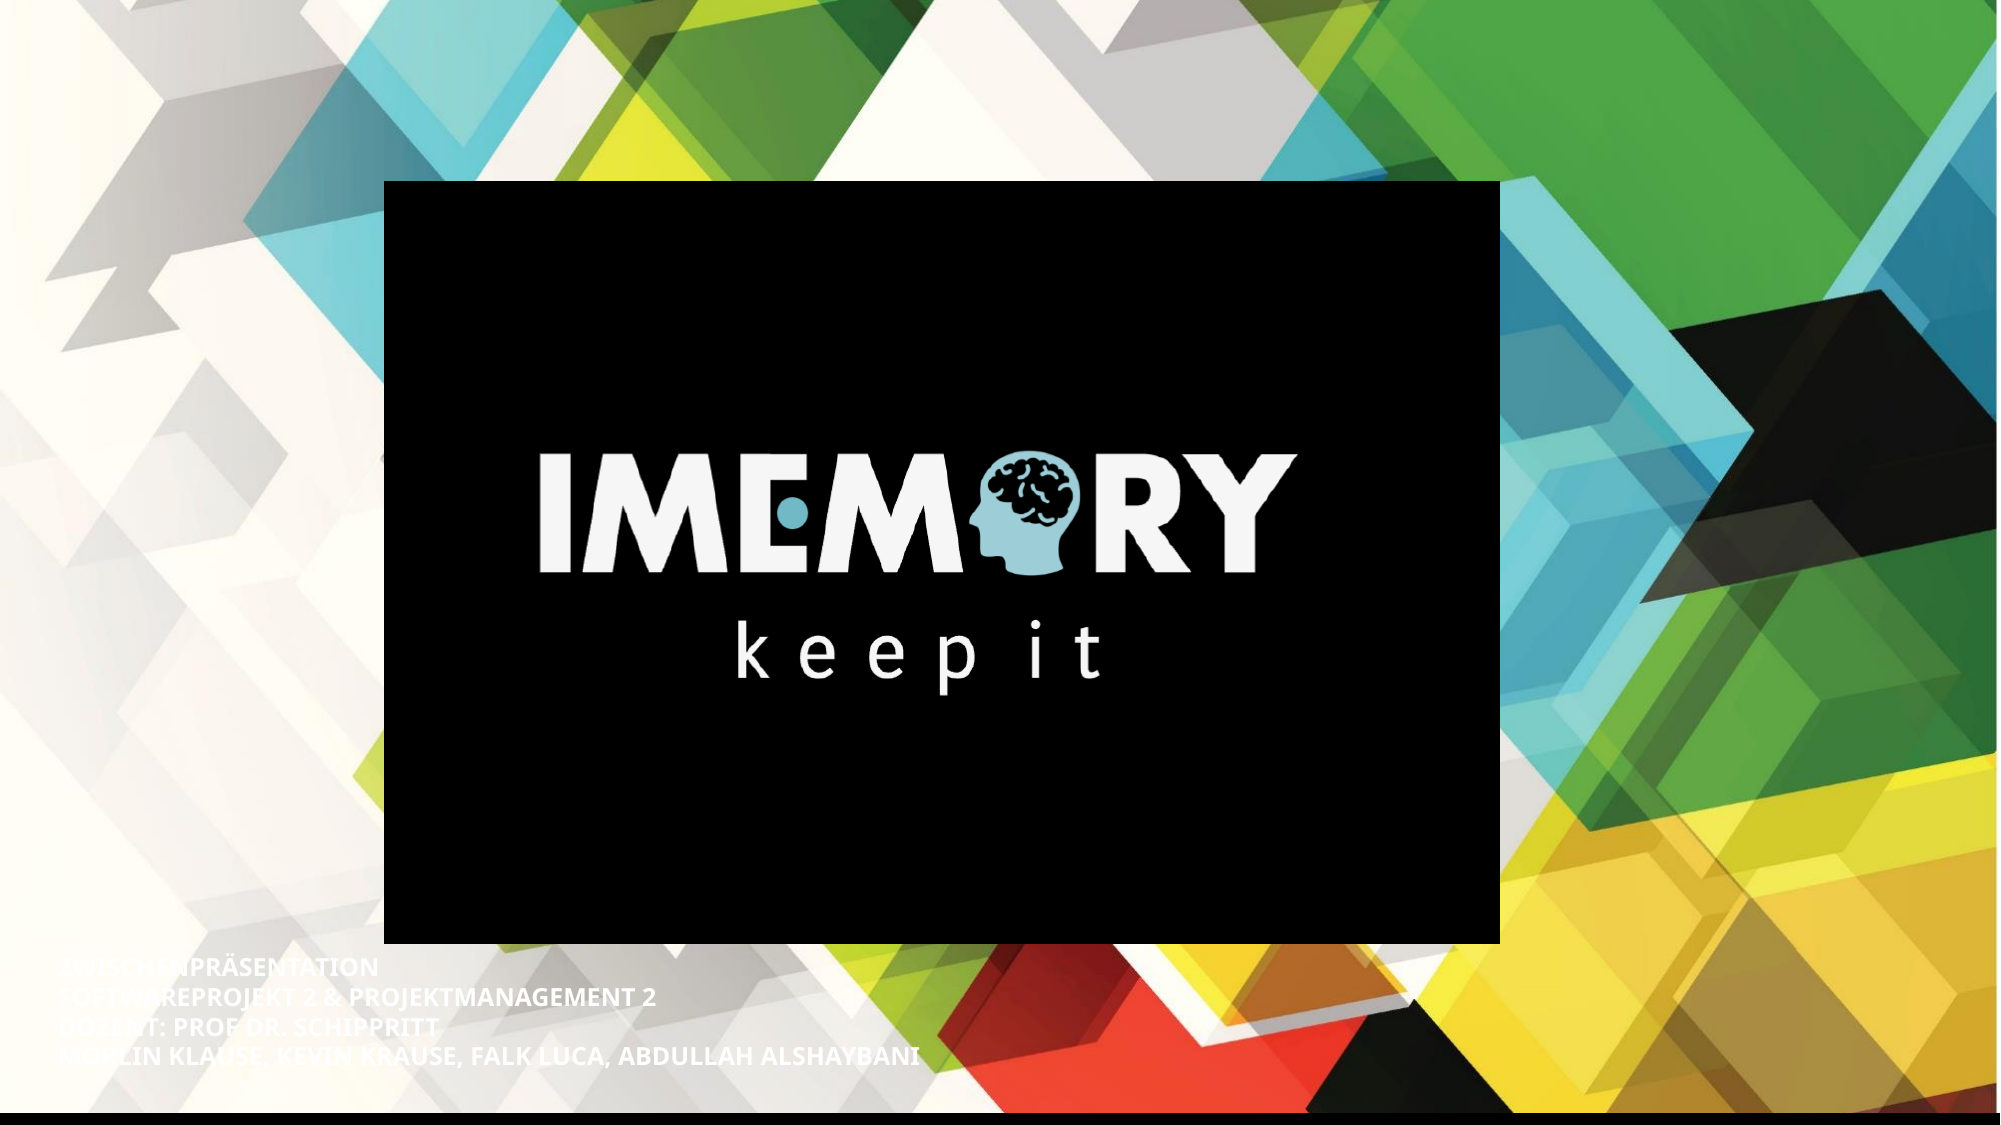

ZWISCHENPRÄSENTATION
SOFTWAREPROJEKT 2 & PROJEKTMANAGEMENT 2
DOZENT: PROF DR. SCHIPPRITT
MORLIN KLAUSE, KEVIN KRAUSE, FALK LUCA, ABDULLAH ALSHAYBANI